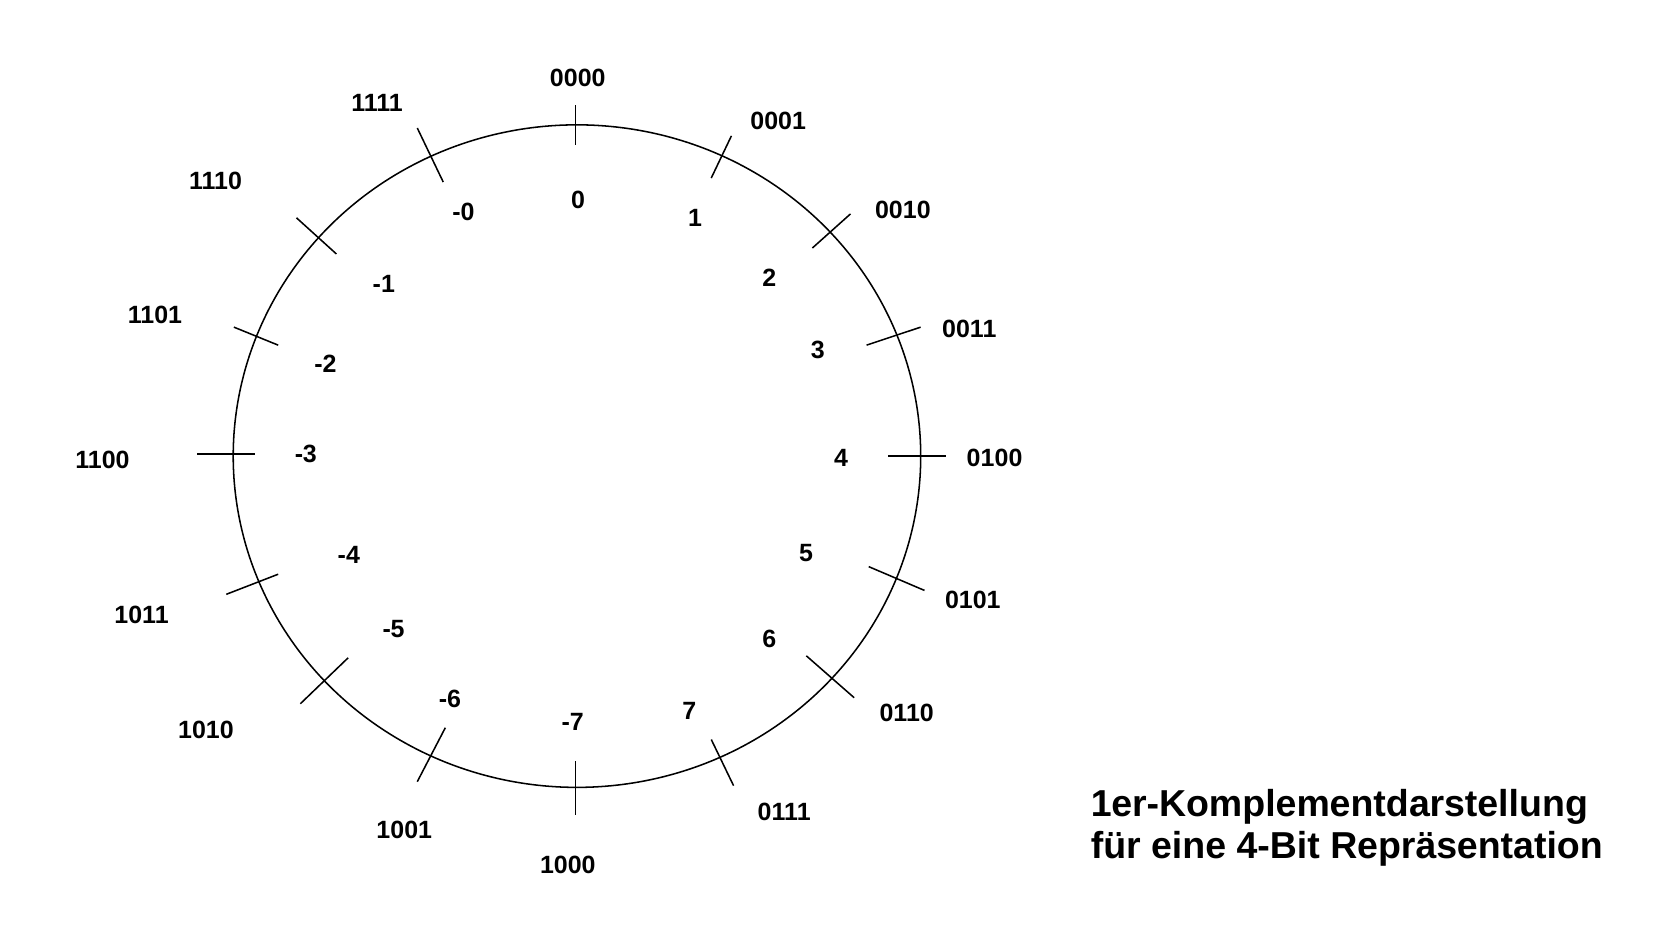

0000
1111
0001
1110
0
0010
-0
1
2
-1
1101
0011
3
-2
-3
4
0100
1100
5
-4
0101
1011
-5
6
-6
7
0110
-7
1010
1er-Komplementdarstellung
für eine 4-Bit Repräsentation
0111
1001
1000